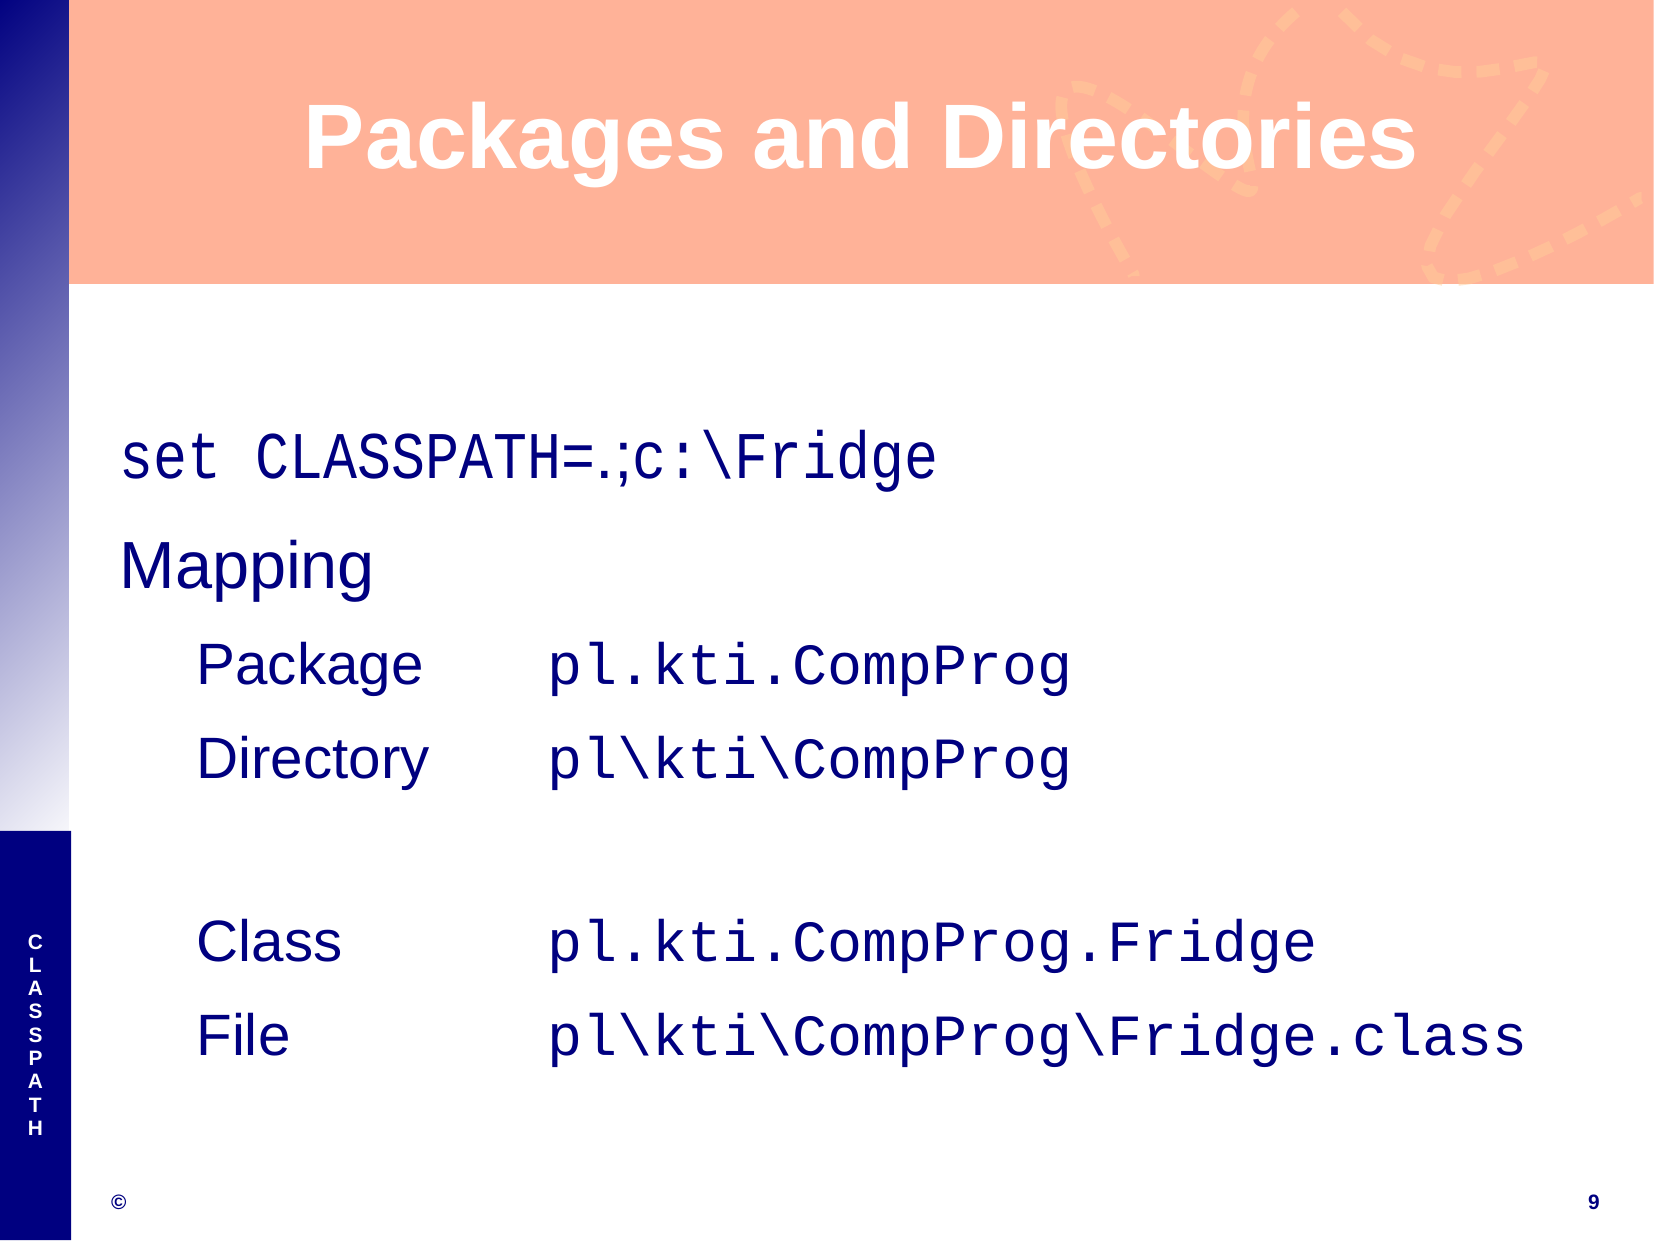

Packages and Directories
# set CLASSPATH=.;c:\Fridge
Mapping
Package	pl.kti.CompProg
Directory	pl\kti\CompProg
Class	pl.kti.CompProg.Fridge
File	pl\kti\CompProg\Fridge.class
C
L
A
S
S
P
A
T
H